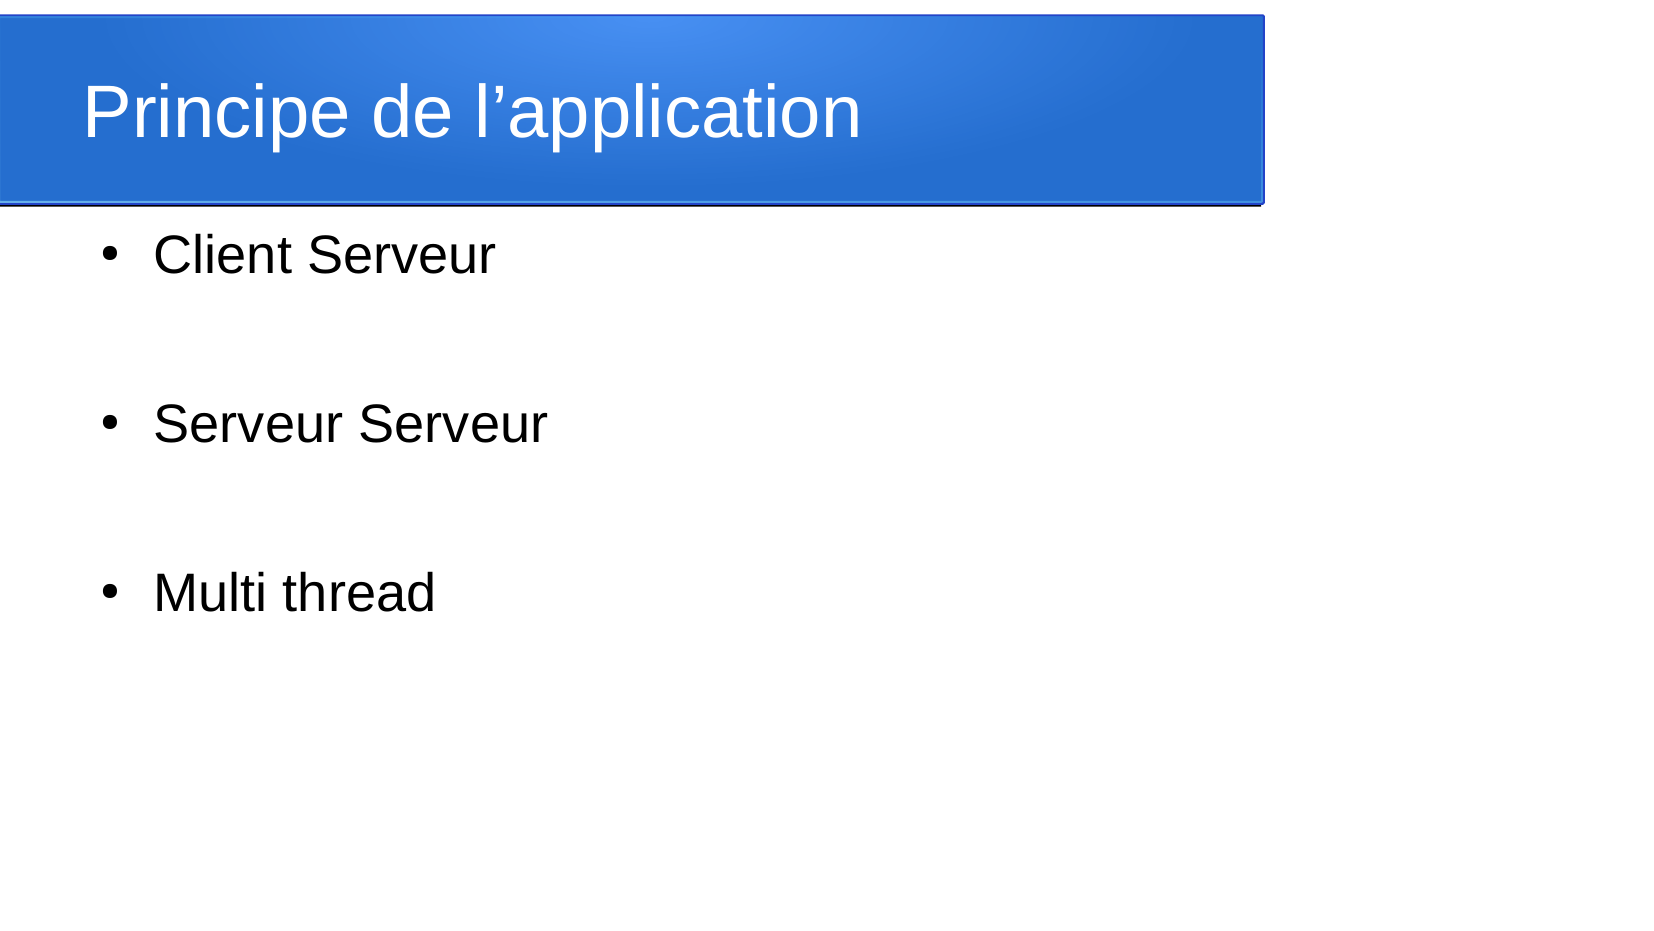

# Principe de l’application
Client Serveur
Serveur Serveur
Multi thread